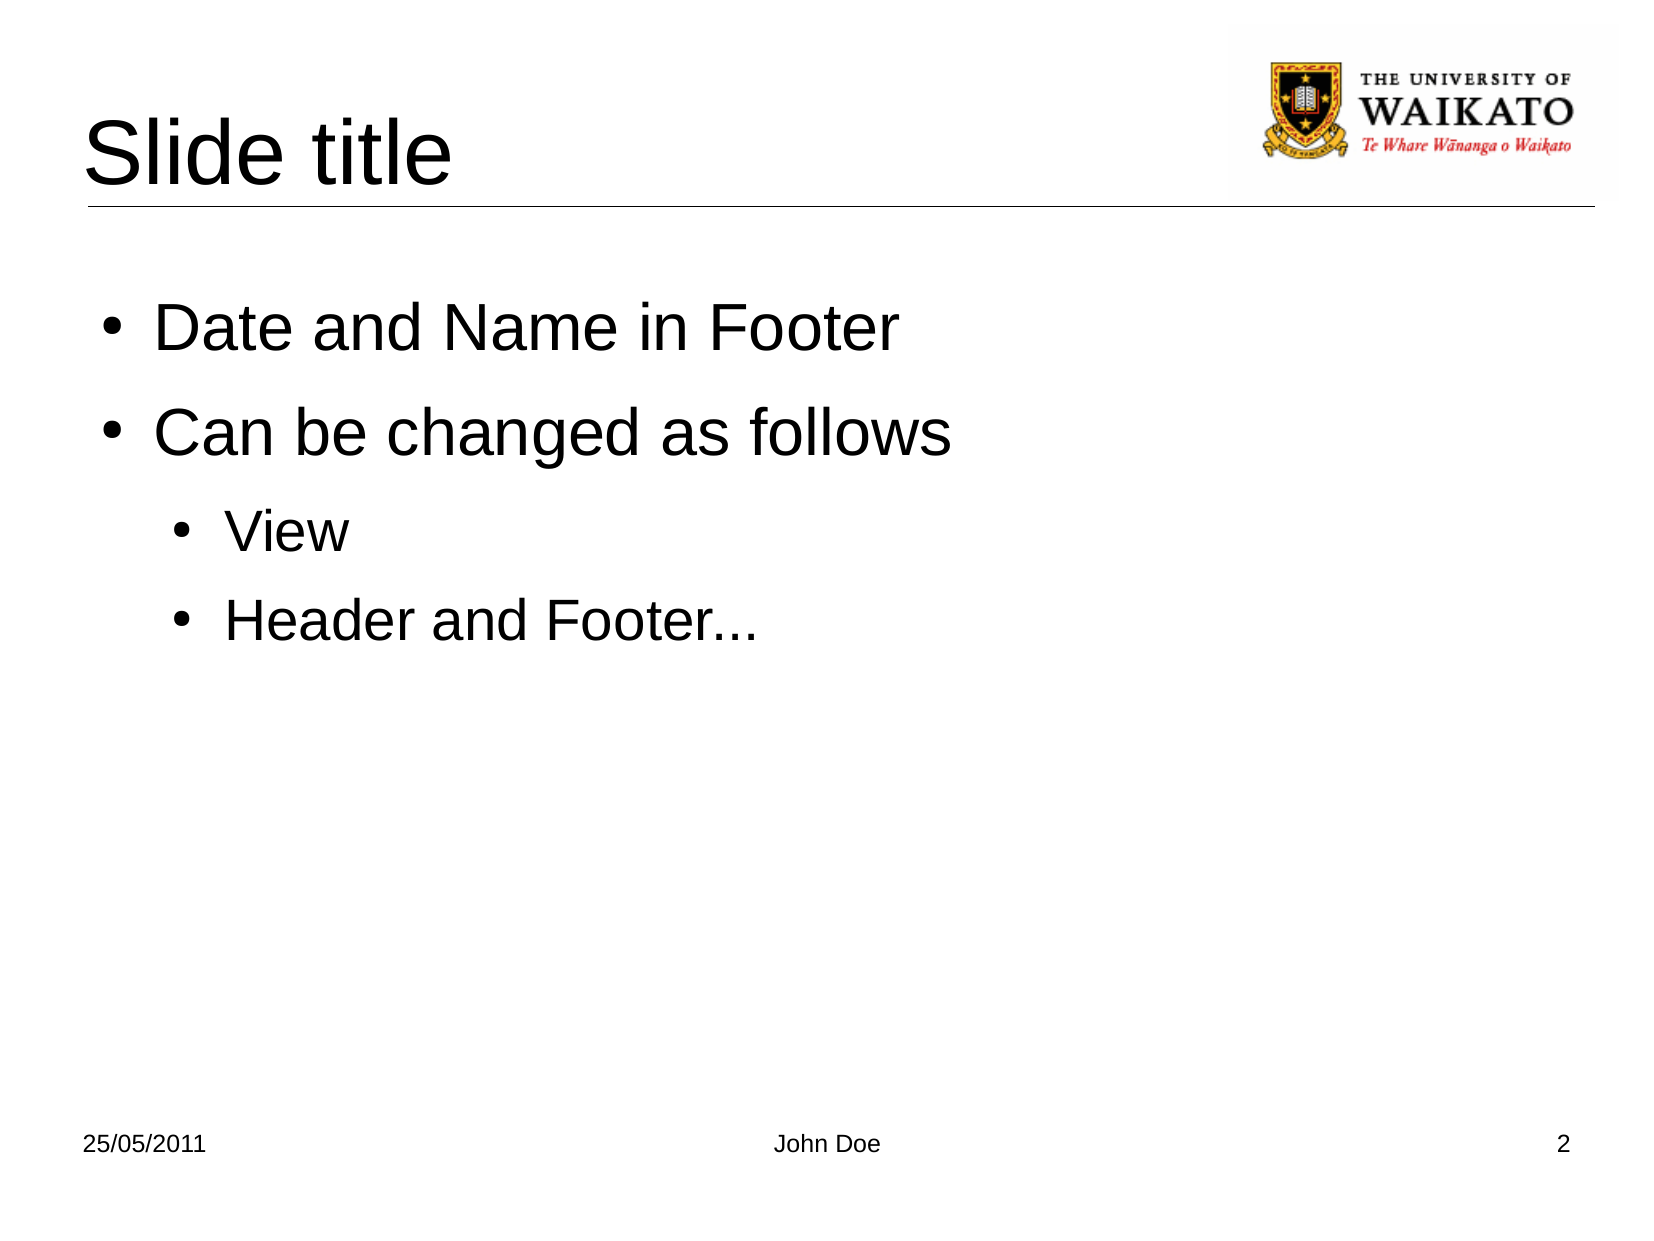

# Slide title
Date and Name in Footer
Can be changed as follows
View
Header and Footer...
25/05/2011
John Doe
2